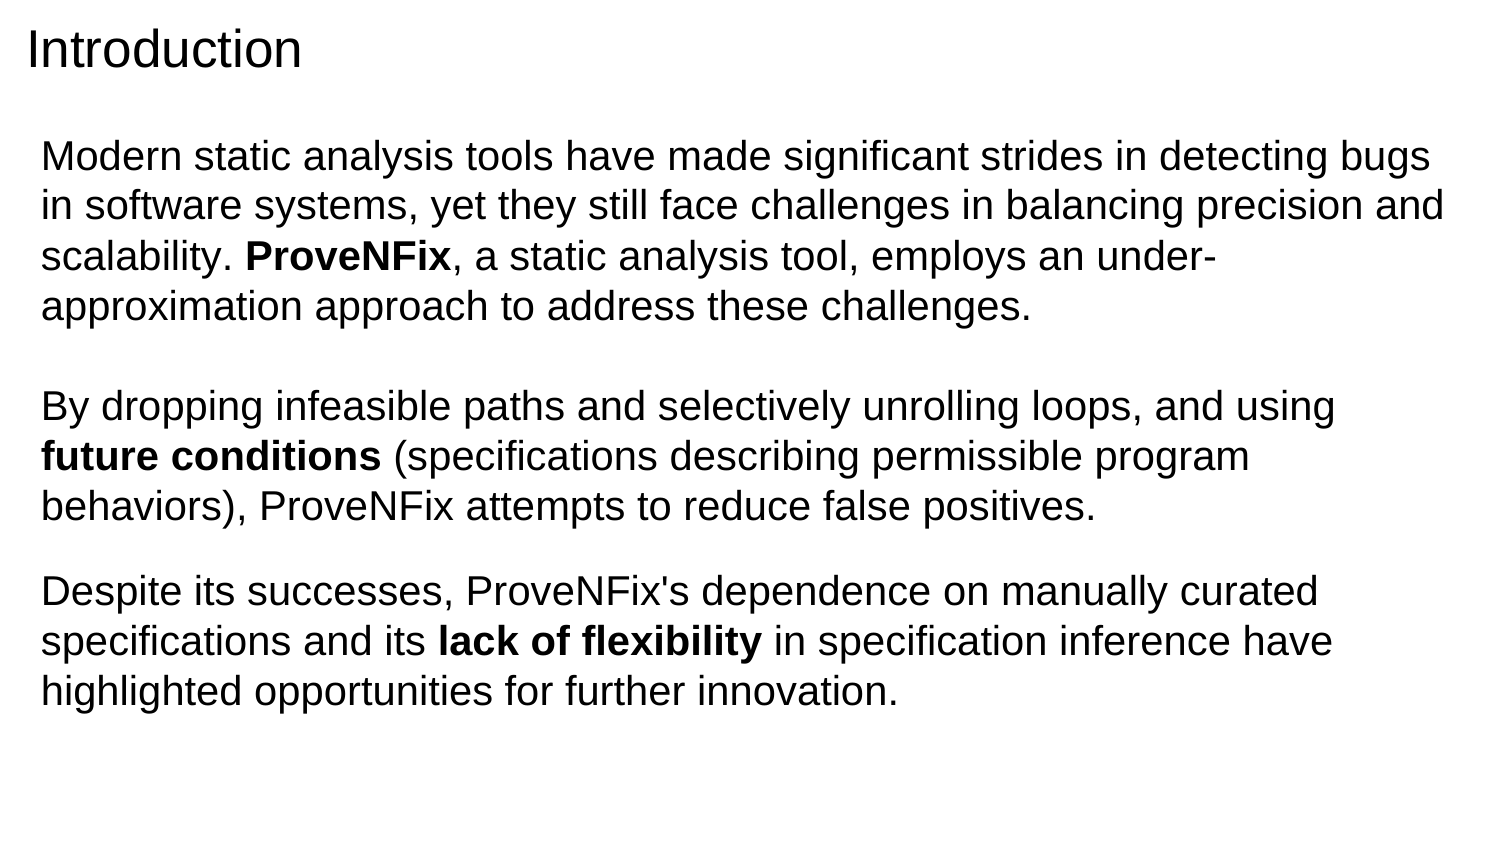

# Introduction
Modern static analysis tools have made significant strides in detecting bugs in software systems, yet they still face challenges in balancing precision and scalability. ProveNFix, a static analysis tool, employs an under-approximation approach to address these challenges.
By dropping infeasible paths and selectively unrolling loops, and using future conditions (specifications describing permissible program behaviors), ProveNFix attempts to reduce false positives.
Despite its successes, ProveNFix's dependence on manually curated specifications and its lack of flexibility in specification inference have highlighted opportunities for further innovation.